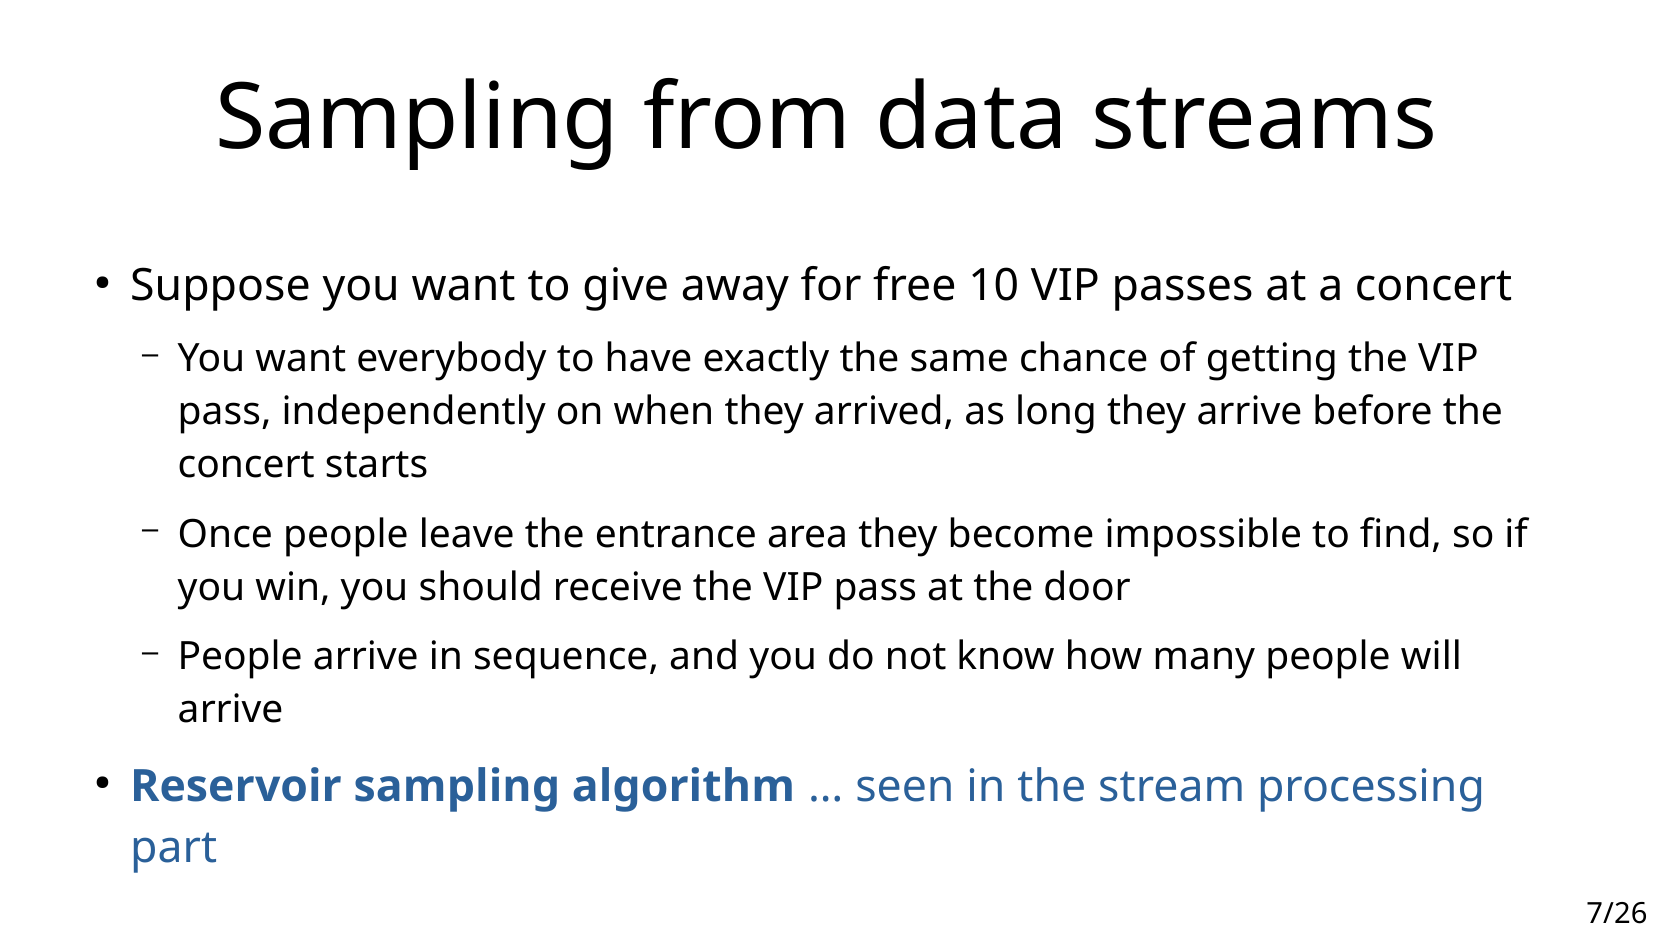

# Sampling from data streams
Suppose you want to give away for free 10 VIP passes at a concert
You want everybody to have exactly the same chance of getting the VIP pass, independently on when they arrived, as long they arrive before the concert starts
Once people leave the entrance area they become impossible to find, so if you win, you should receive the VIP pass at the door
People arrive in sequence, and you do not know how many people will arrive
Reservoir sampling algorithm … seen in the stream processing part
7